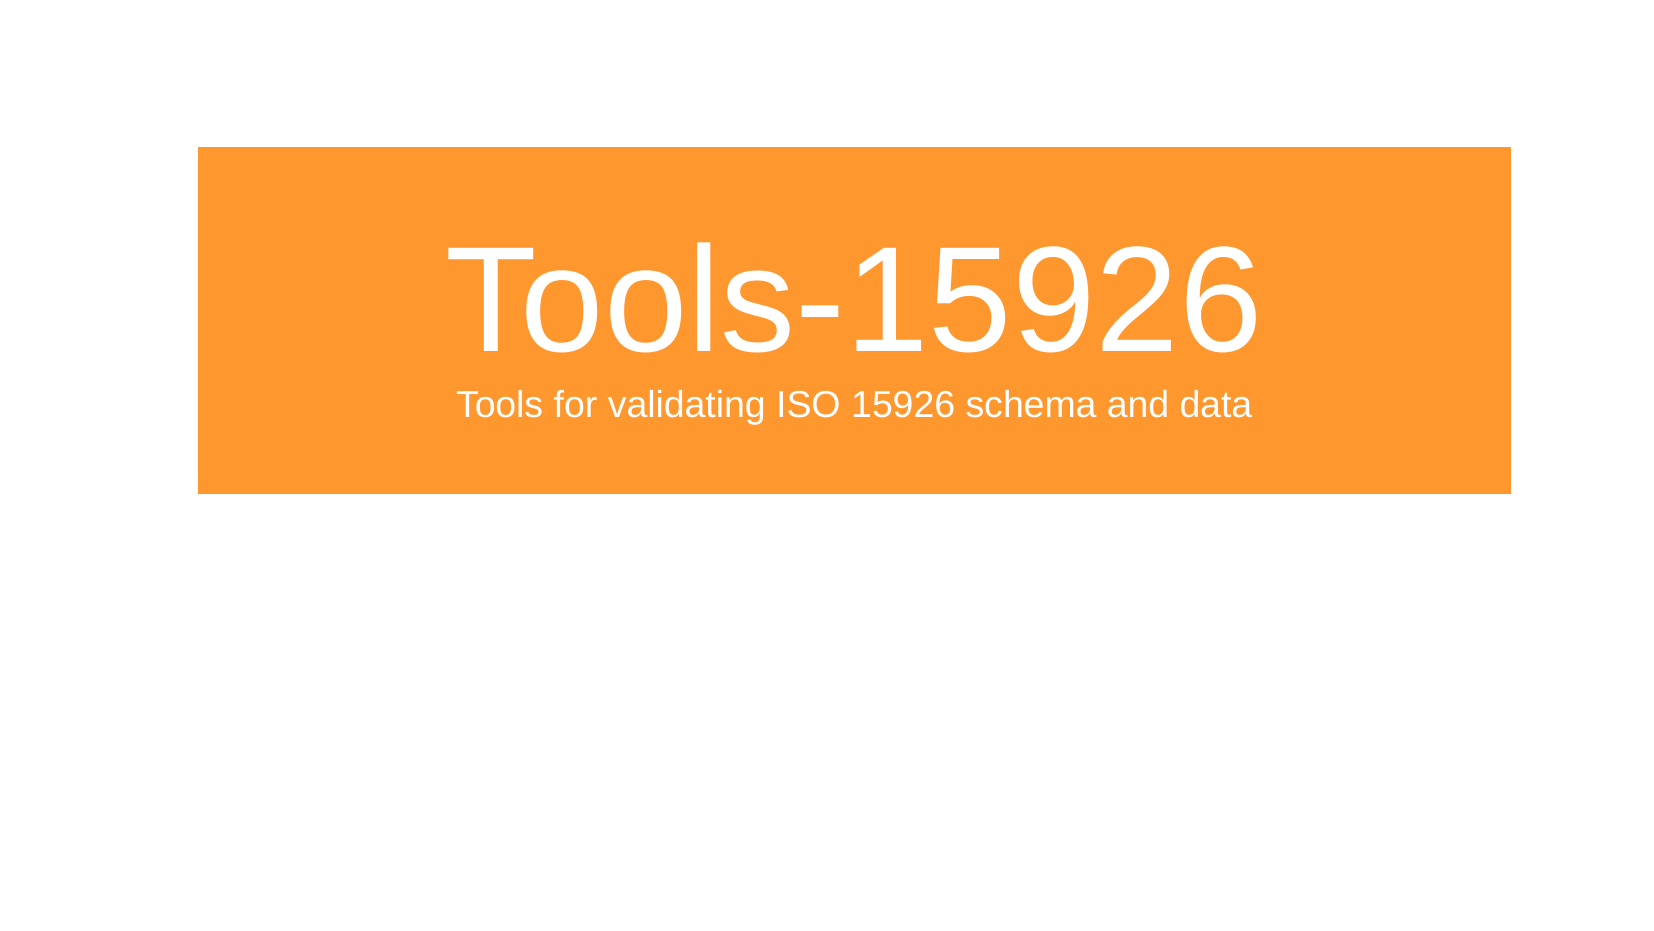

Tools-15926
Tools for validating ISO 15926 schema and data